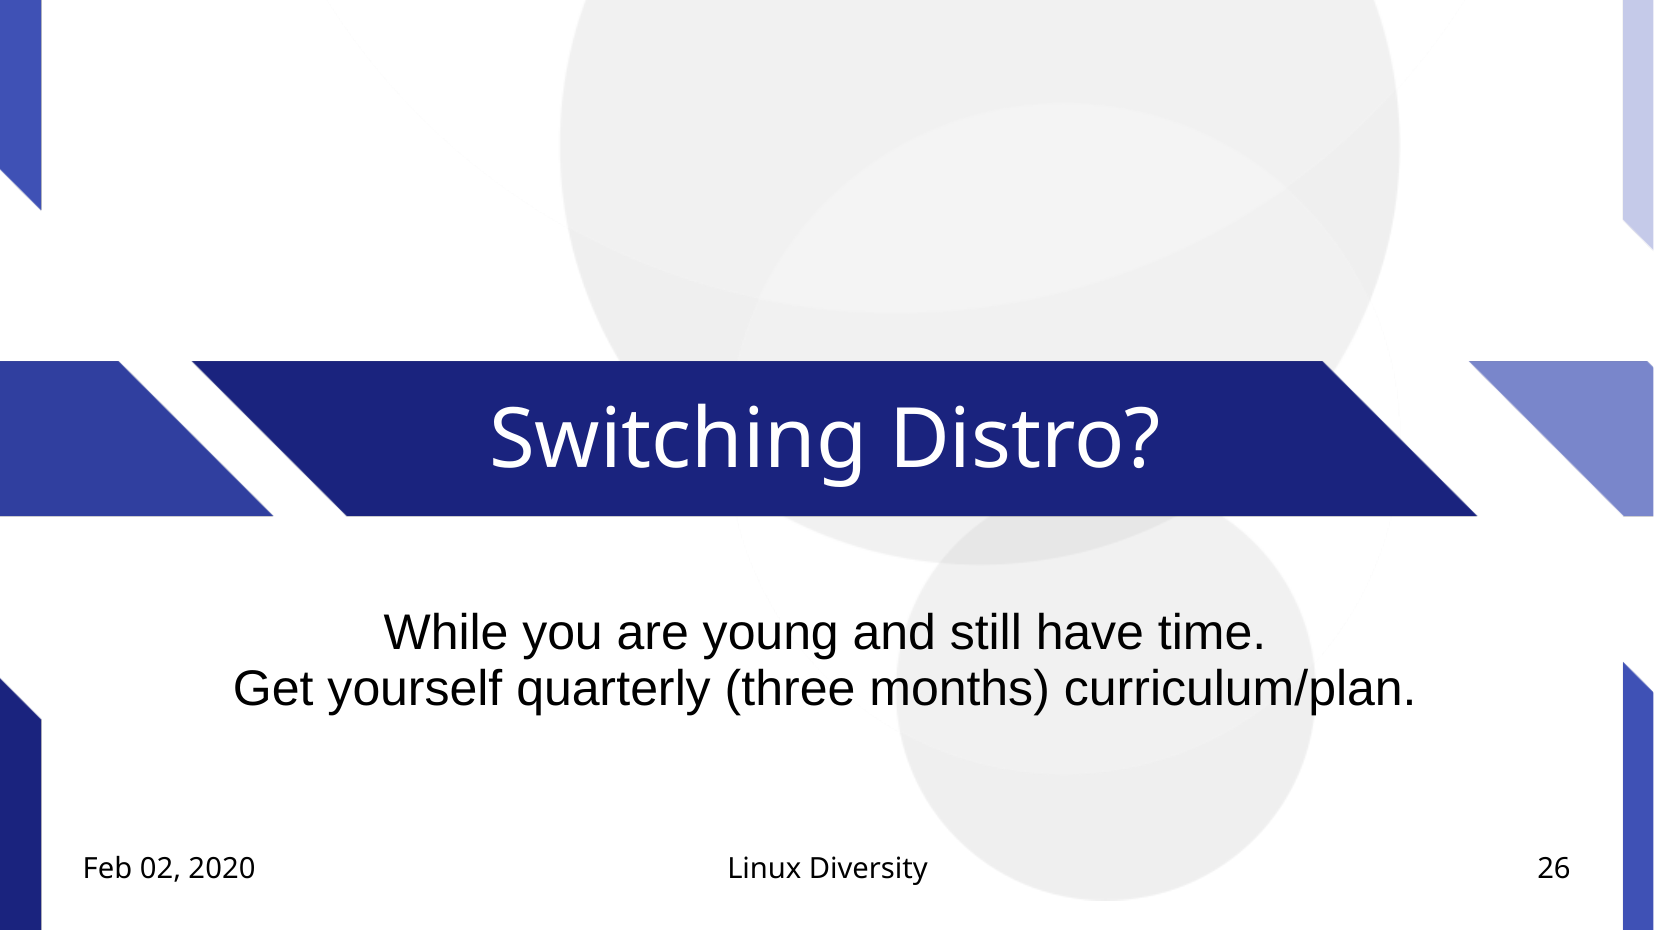

# Switching Distro?
While you are young and still have time.
Get yourself quarterly (three months) curriculum/plan.
Feb 02, 2020
Linux Diversity
26